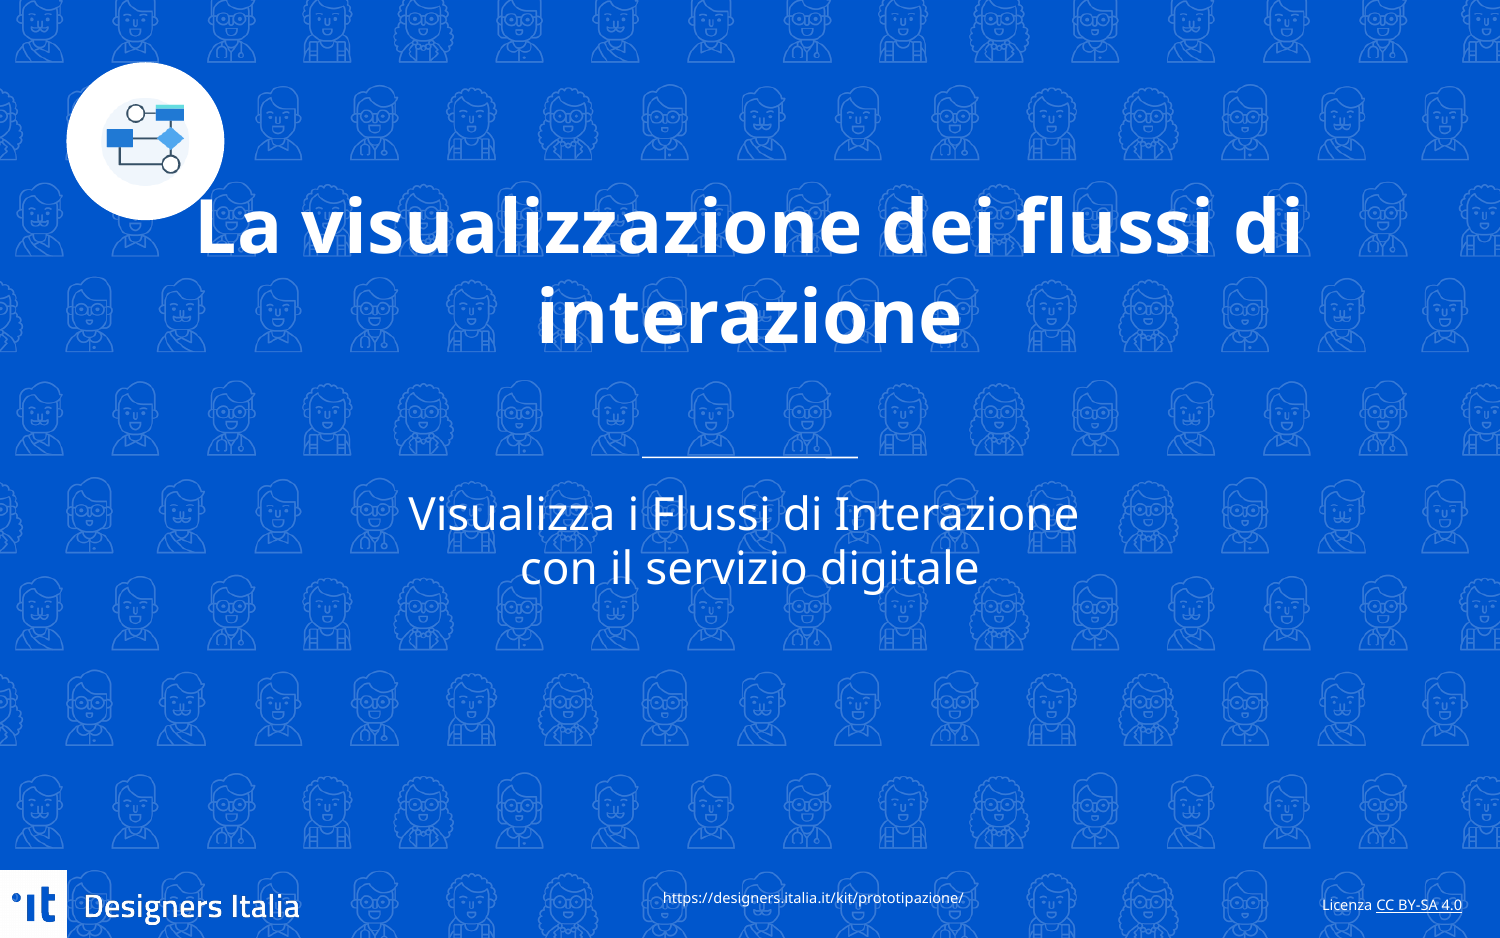

La visualizzazione dei flussi di interazione
Visualizza i Flussi di Interazione
con il servizio digitale
https://designers.italia.it/kit/prototipazione/
Licenza CC BY-SA 4.0